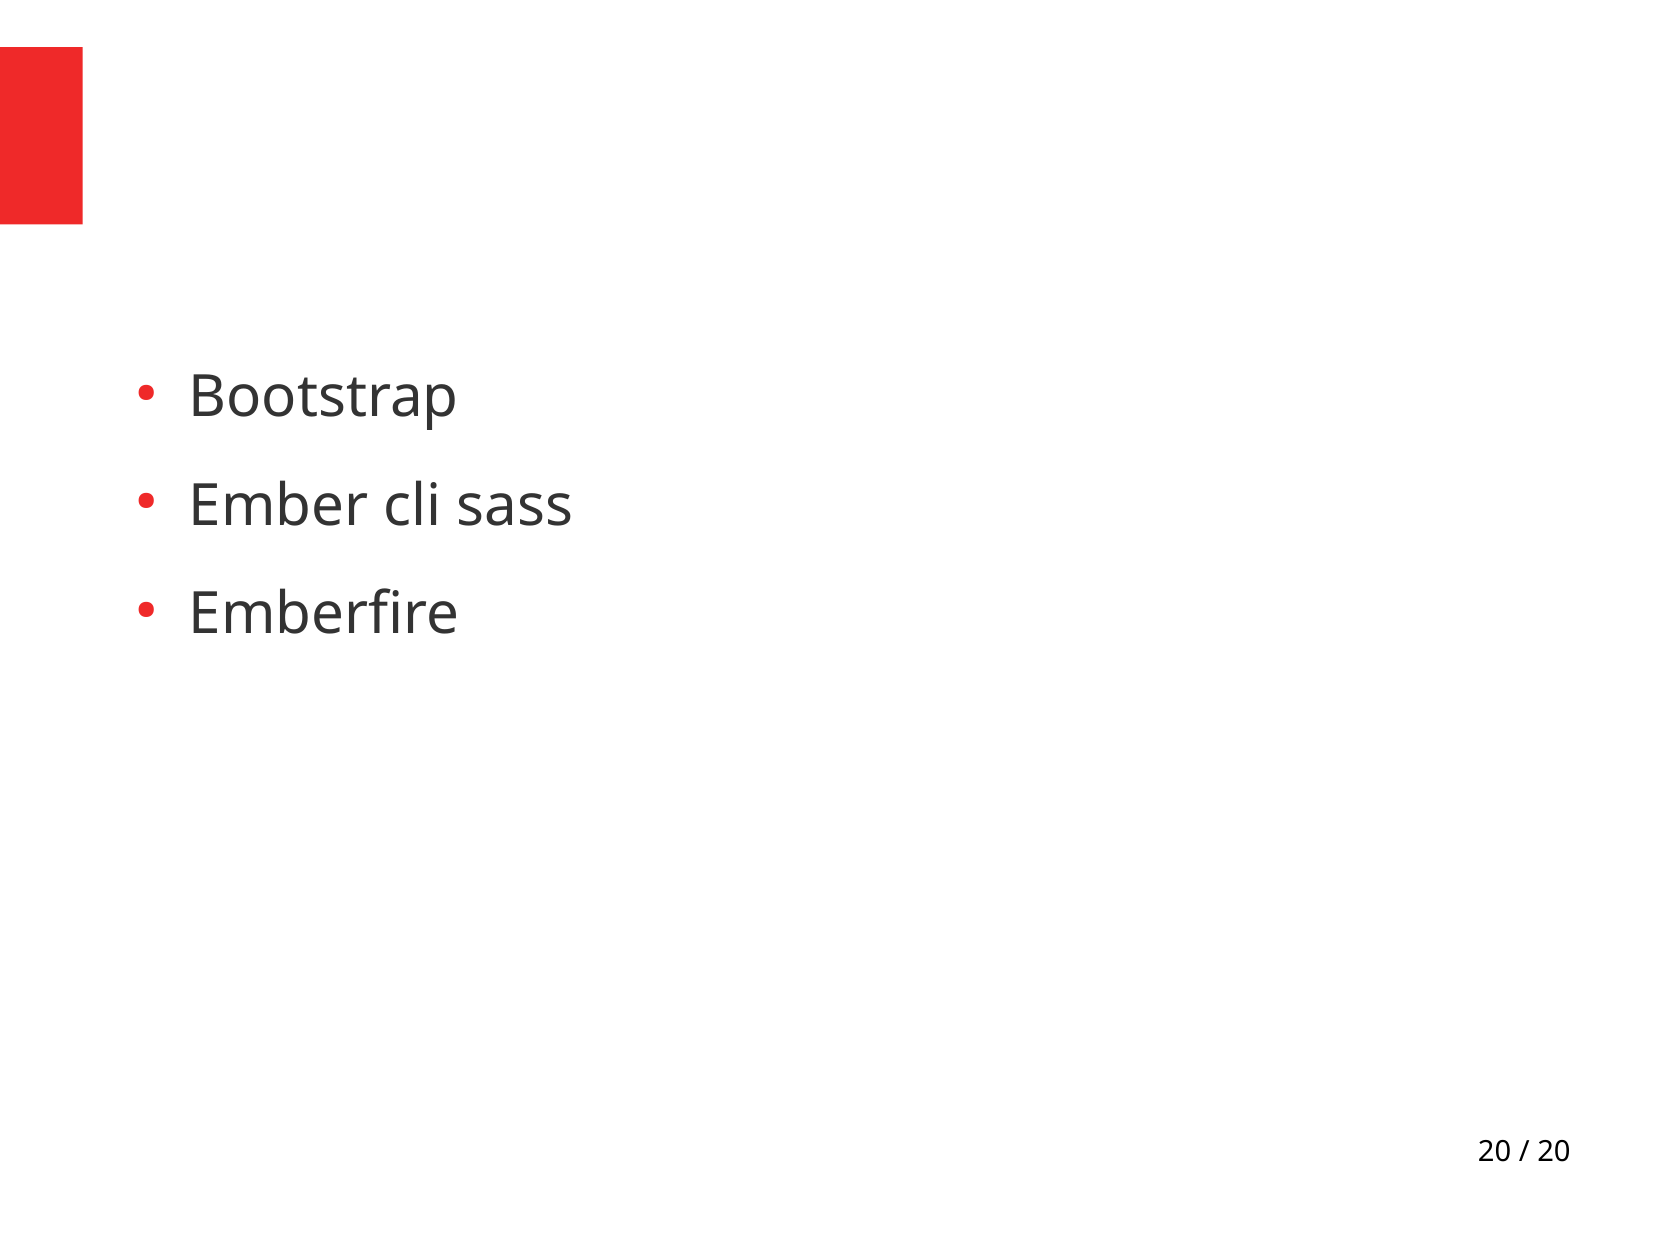

#
Bootstrap
Ember cli sass
Emberfire
20